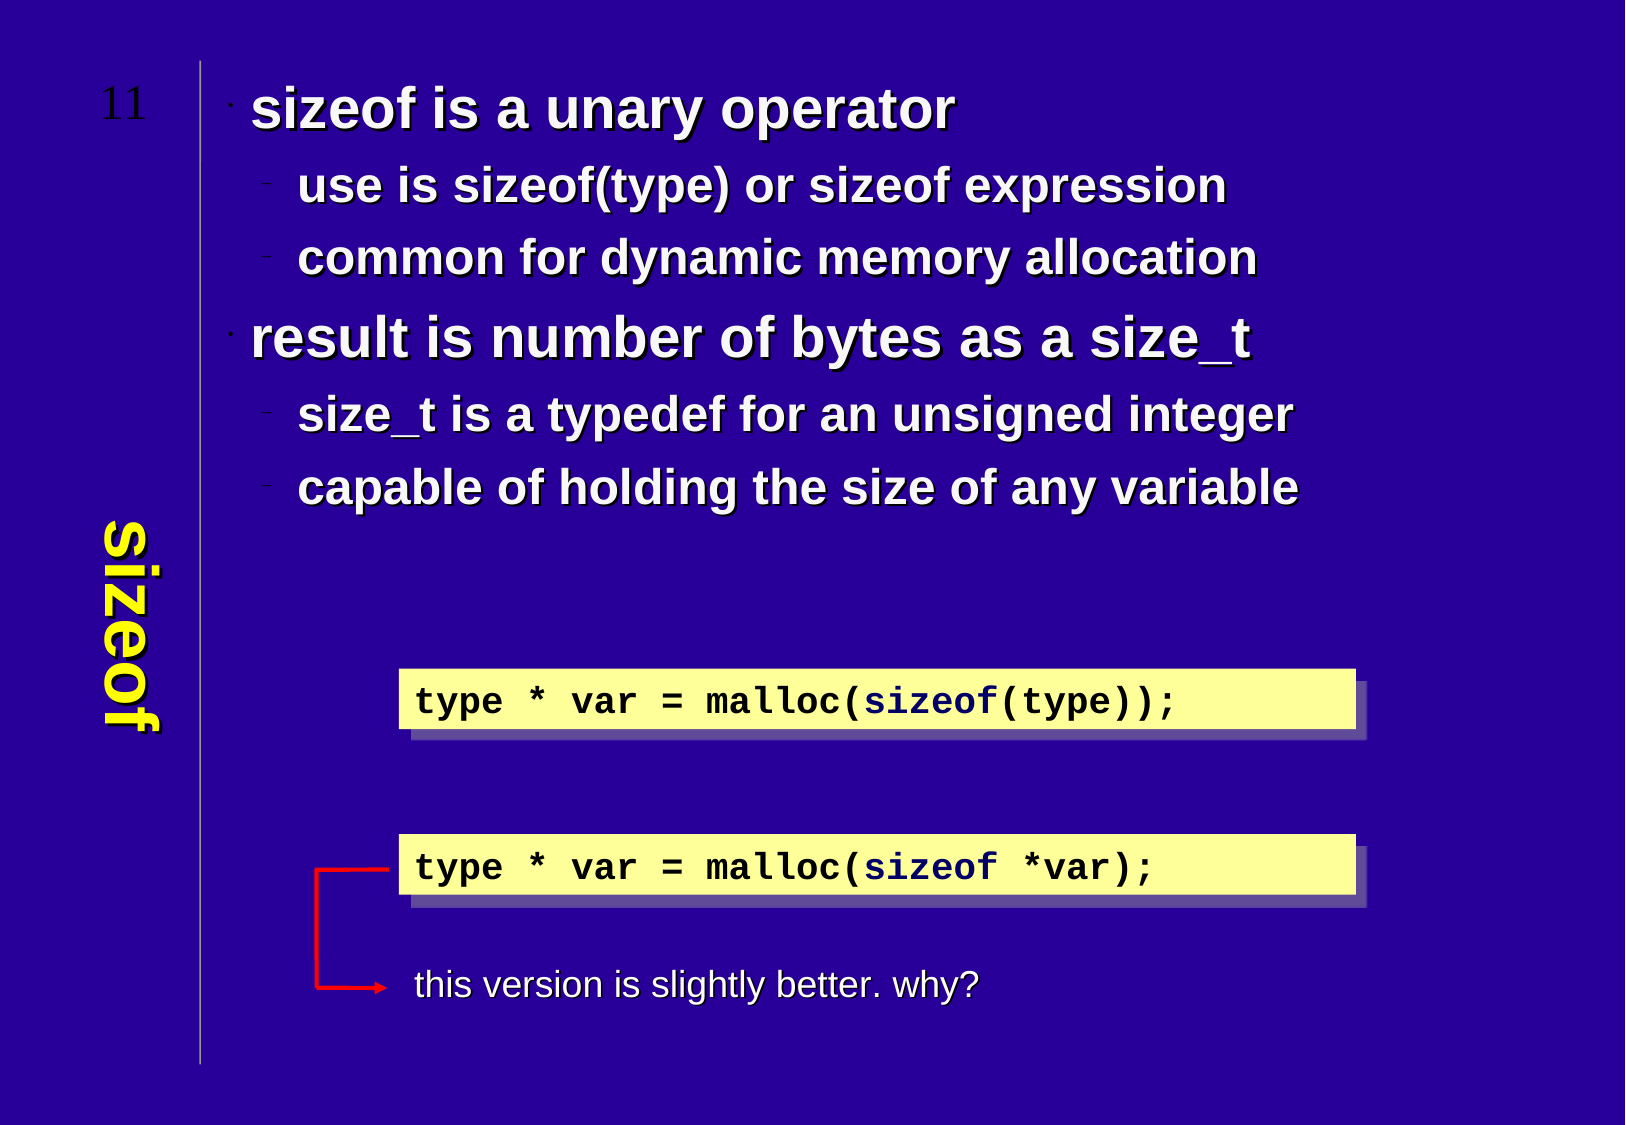

11
 sizeof is a unary operator
use is sizeof(type) or sizeof expression
common for dynamic memory allocation
 result is number of bytes as a size_t
size_t is a typedef for an unsigned integer
capable of holding the size of any variable
# sizeof
type * var = malloc(sizeof(type));
type * var = malloc(sizeof *var);
this version is slightly better. why?